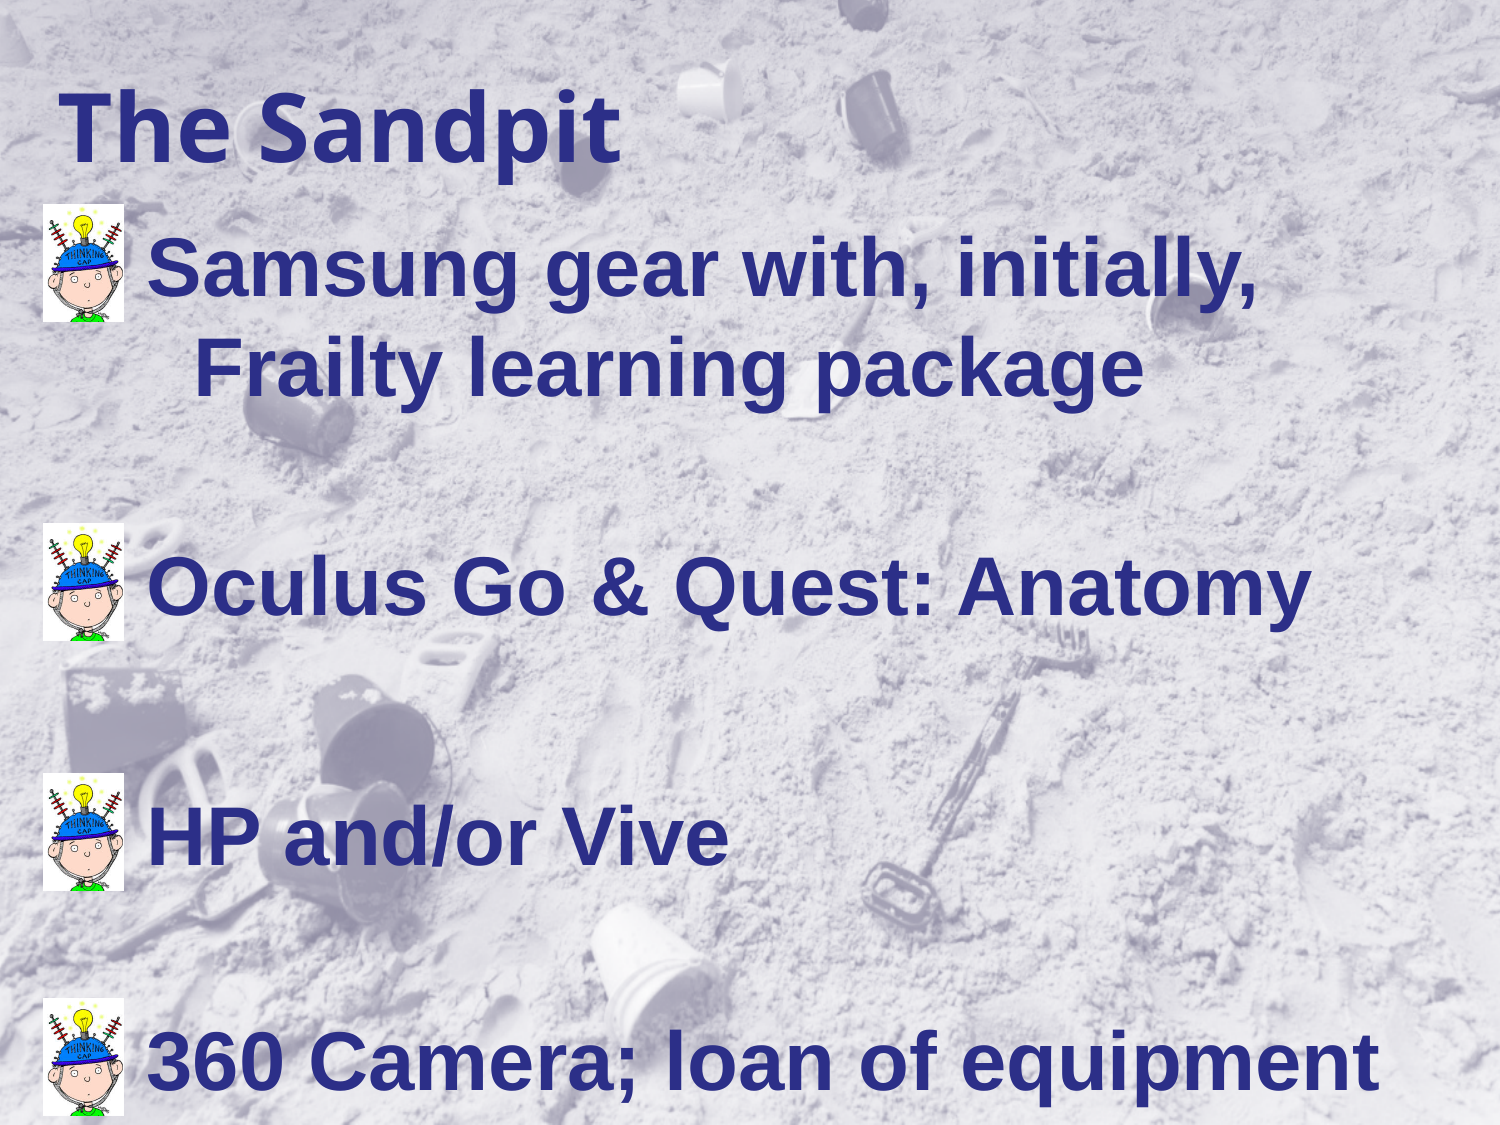

# The Sandpit
 Samsung gear with, initially, Frailty learning package
 Oculus Go & Quest: Anatomy
 HP and/or Vive
 360 Camera; loan of equipment